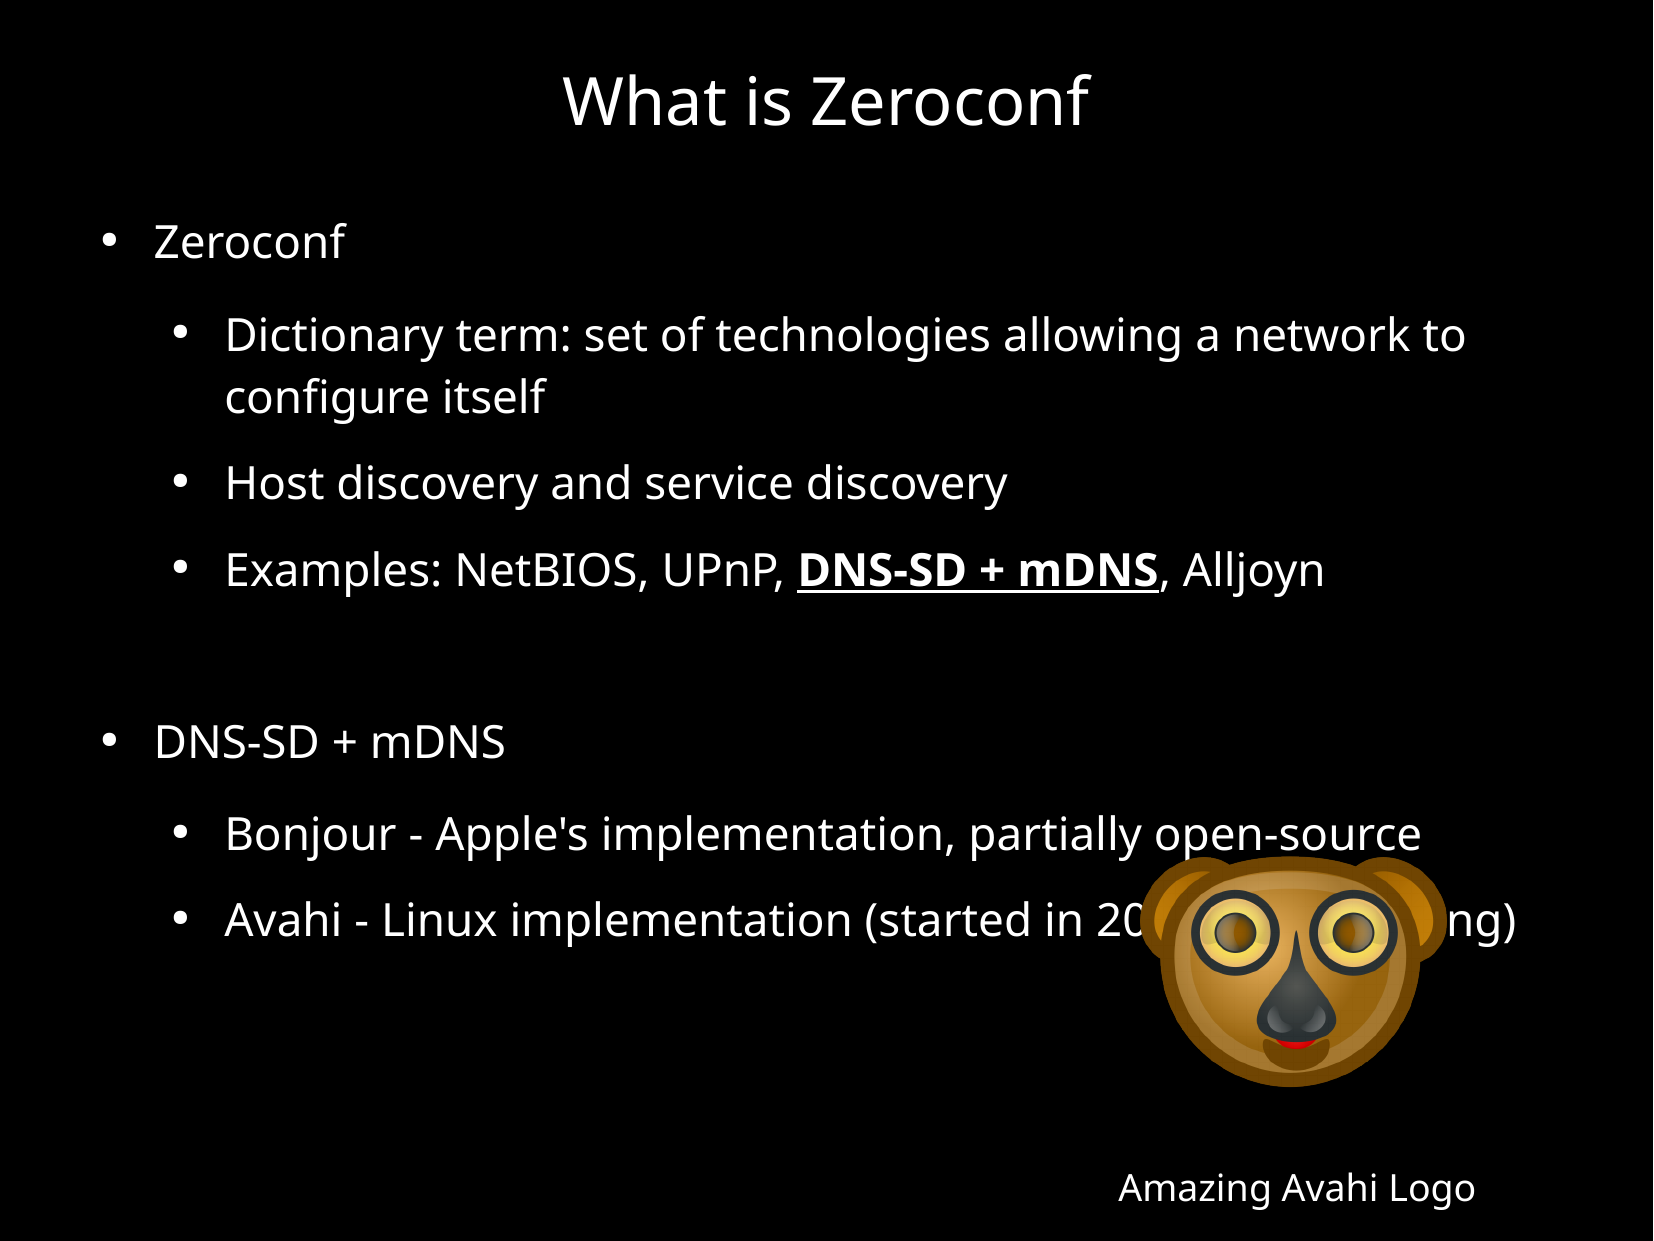

# What is Zeroconf
Zeroconf
Dictionary term: set of technologies allowing a network to configure itself
Host discovery and service discovery
Examples: NetBIOS, UPnP, DNS-SD + mDNS, Alljoyn
DNS-SD + mDNS
Bonjour - Apple's implementation, partially open-source
Avahi - Linux implementation (started in 2004 by Poettering)
Amazing Avahi Logo